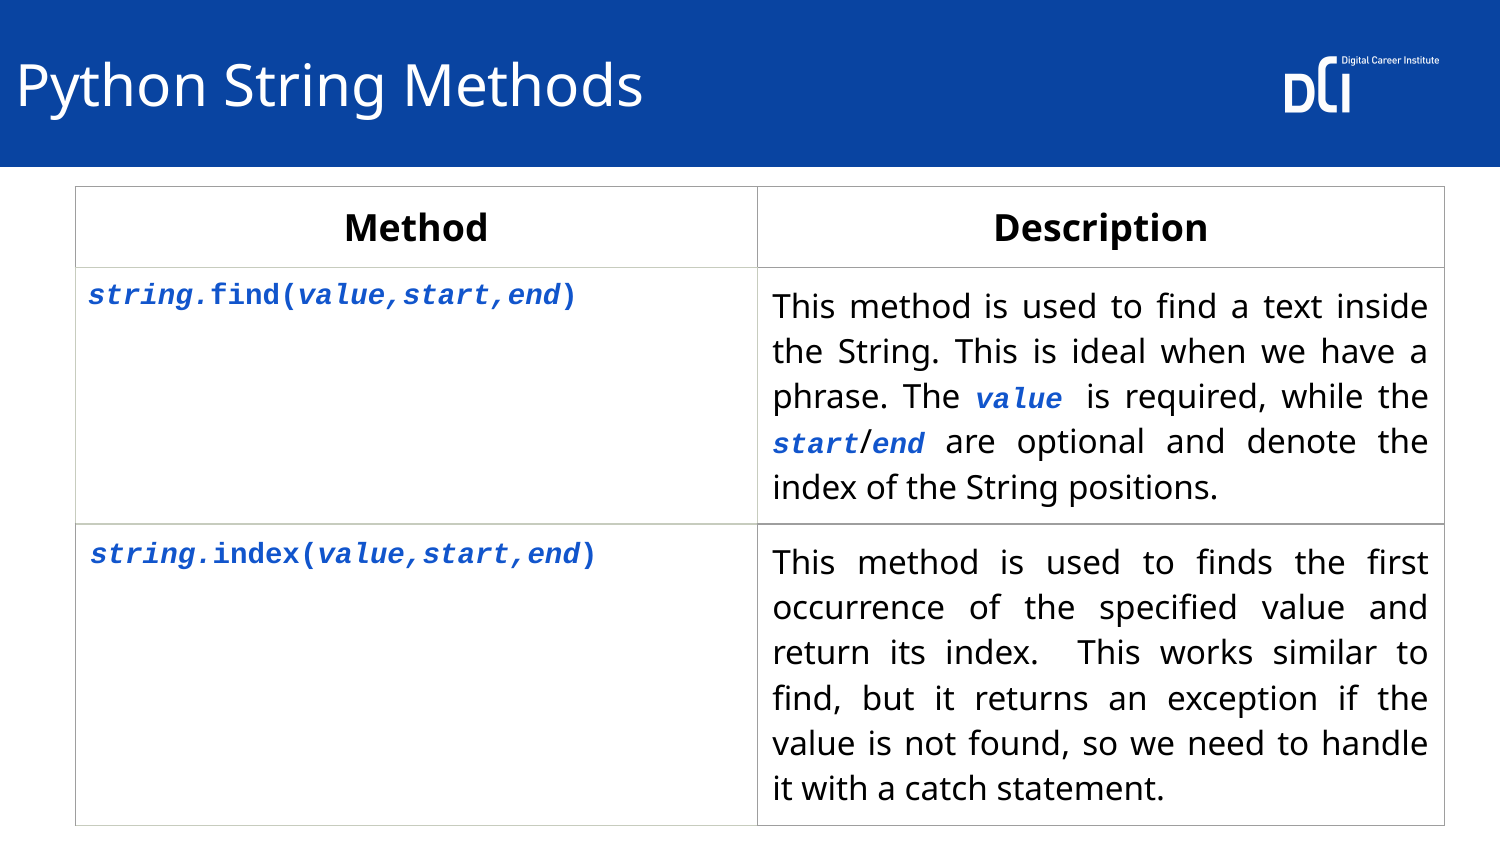

# Python String Methods
| Method | Description |
| --- | --- |
| string.find(value,start,end) | This method is used to find a text inside the String. This is ideal when we have a phrase. The value is required, while the start/end are optional and denote the index of the String positions. |
| string.index(value,start,end) | This method is used to finds the first occurrence of the specified value and return its index. This works similar to find, but it returns an exception if the value is not found, so we need to handle it with a catch statement. |